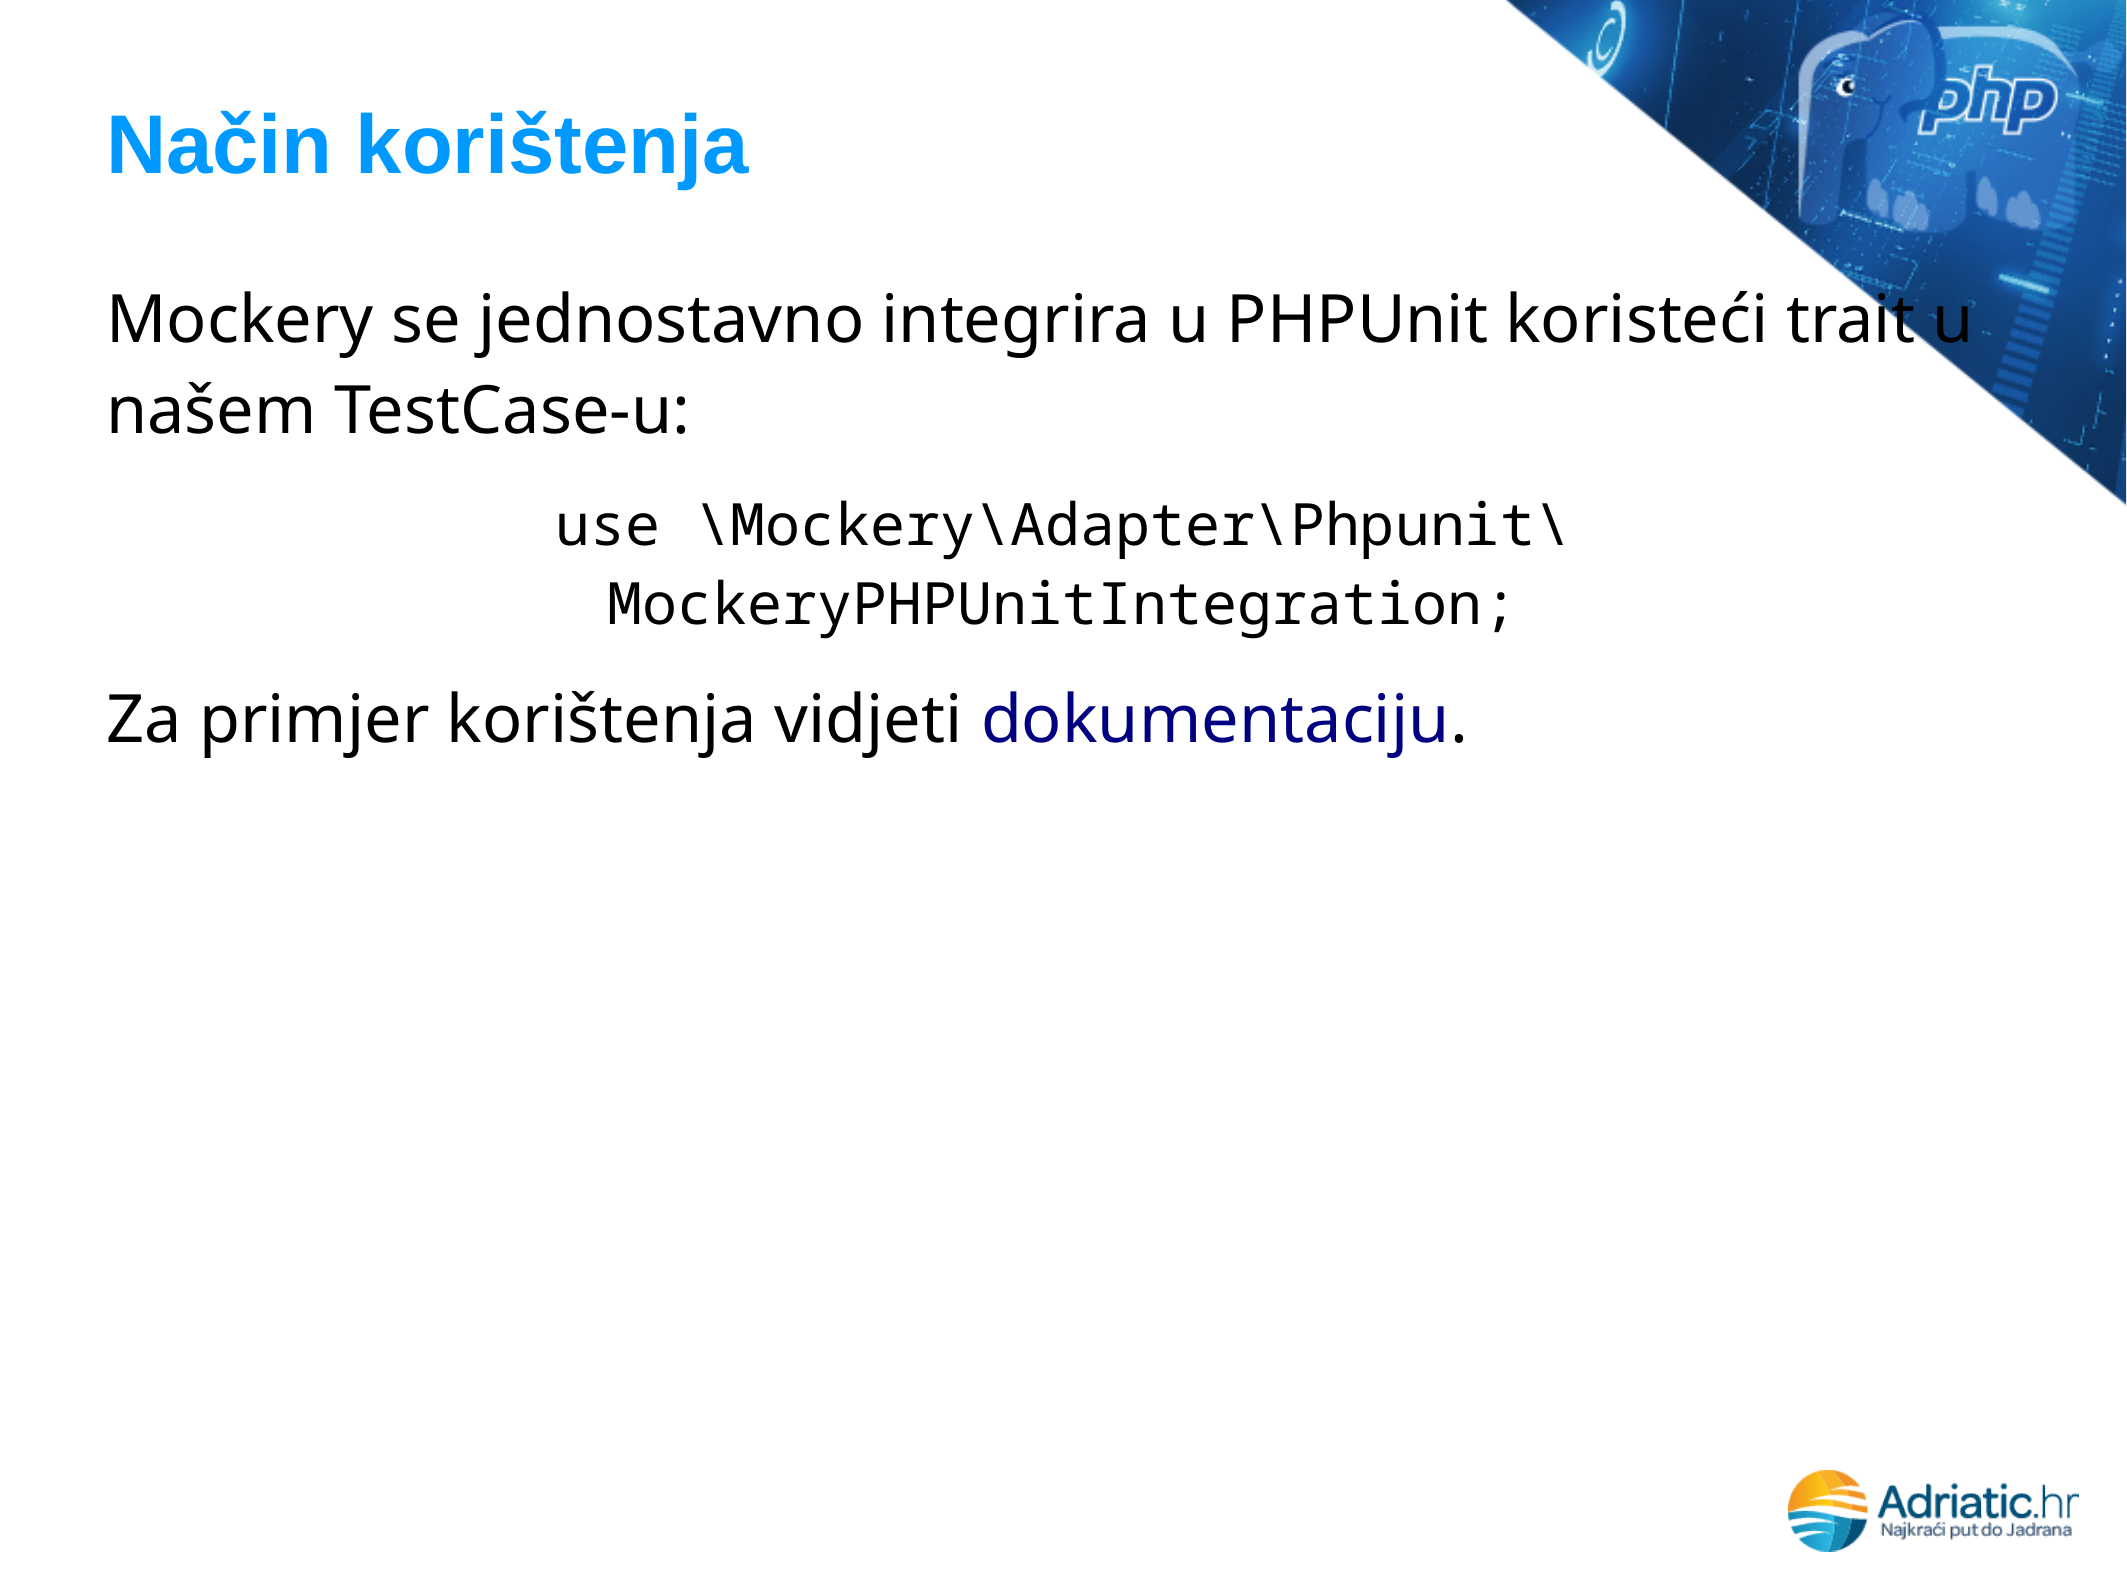

# Način korištenja
Mockery se jednostavno integrira u PHPUnit koristeći trait u našem TestCase-u:
use \Mockery\Adapter\Phpunit\MockeryPHPUnitIntegration;
Za primjer korištenja vidjeti dokumentaciju.